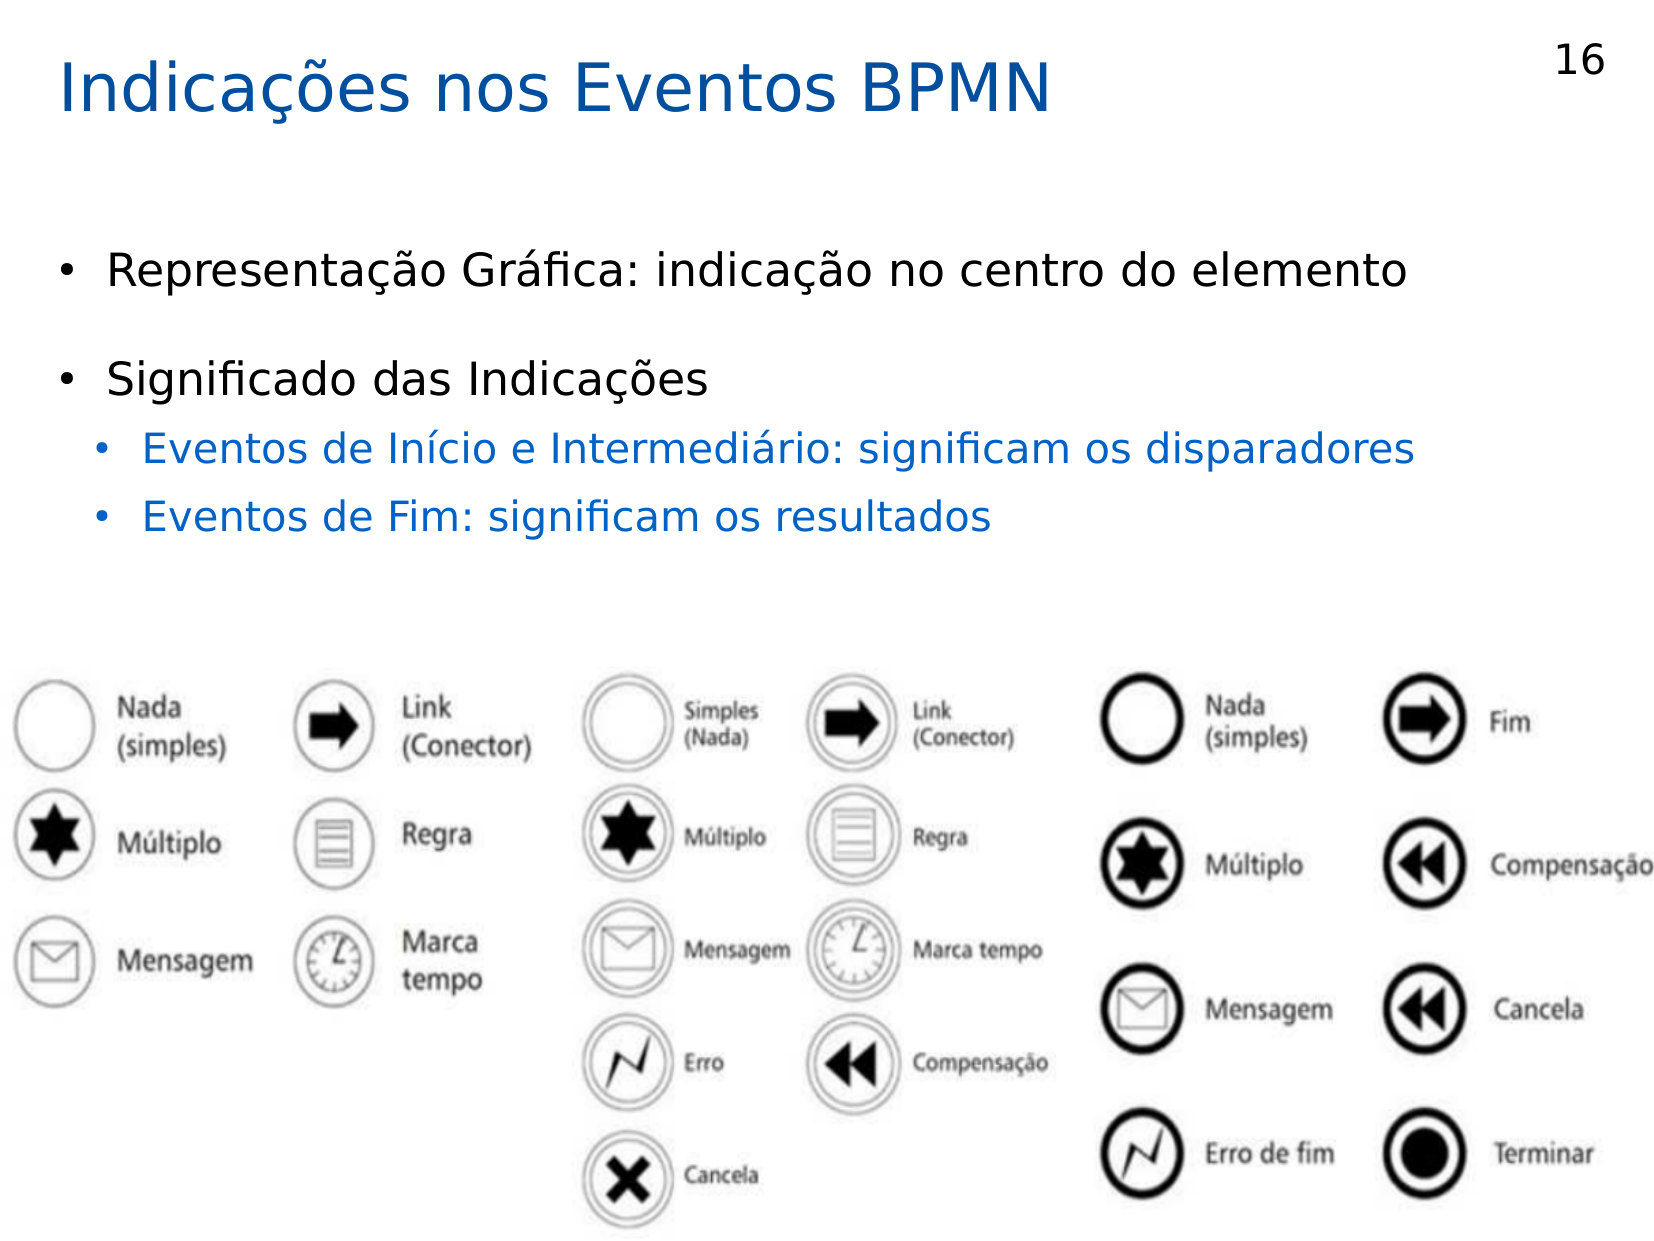

# Indicações nos Eventos BPMN
16
Representação Gráfica: indicação no centro do elemento
Significado das Indicações
Eventos de Início e Intermediário: significam os disparadores
Eventos de Fim: significam os resultados